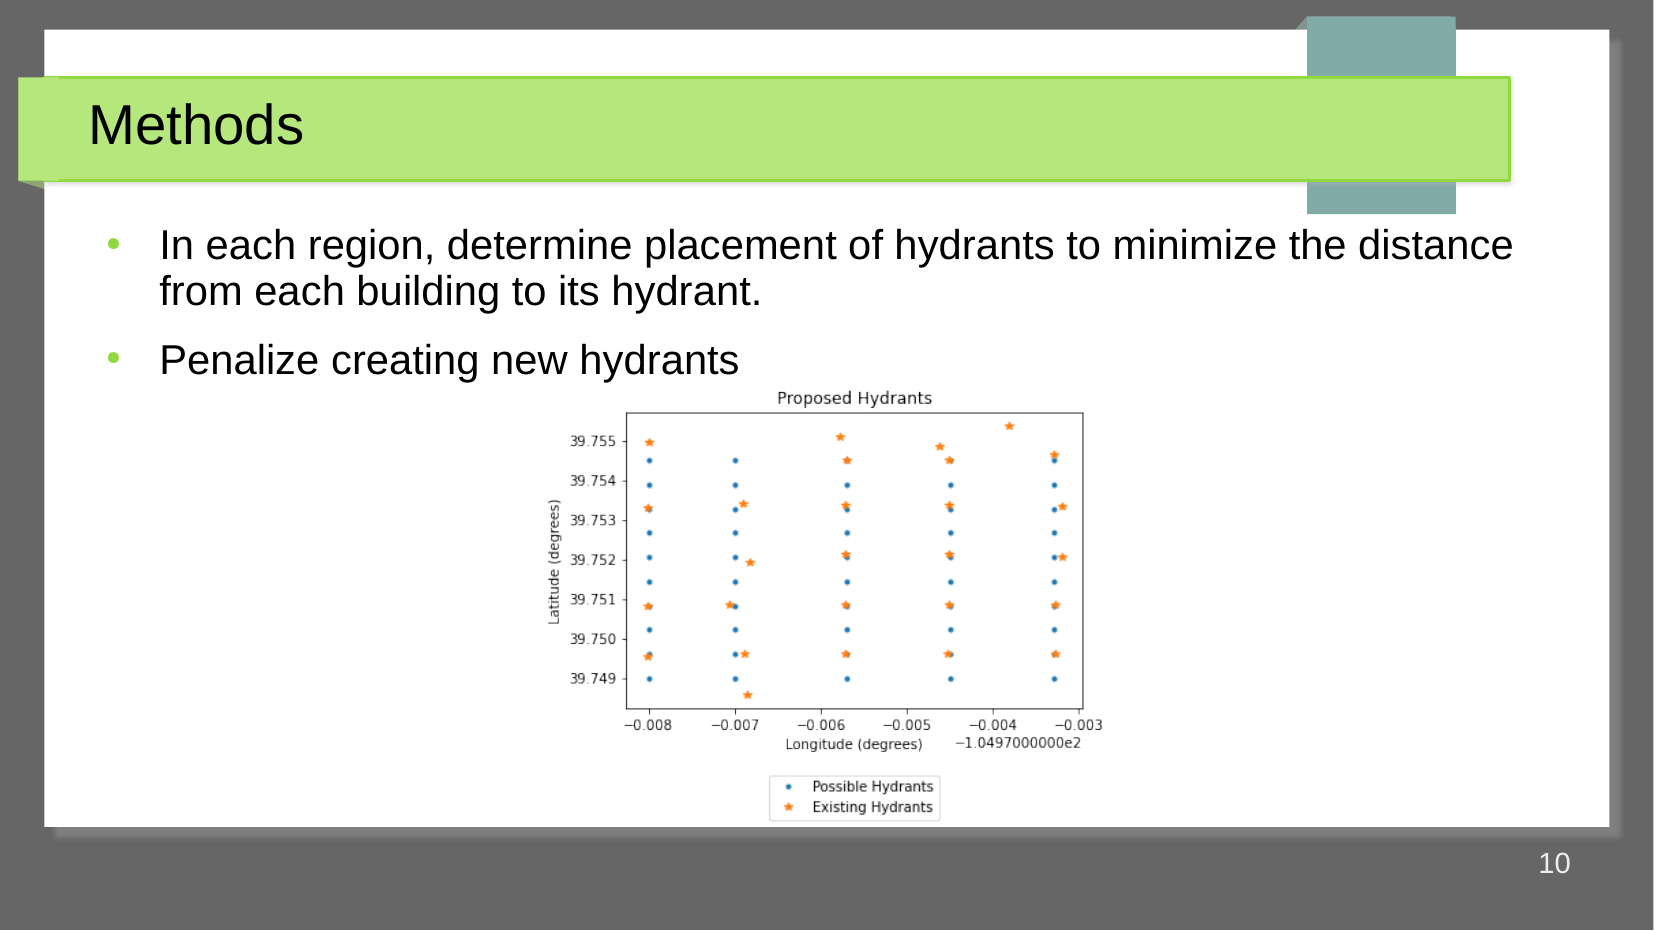

# Methods
In each region, determine placement of hydrants to minimize the distance from each building to its hydrant.
Penalize creating new hydrants
10